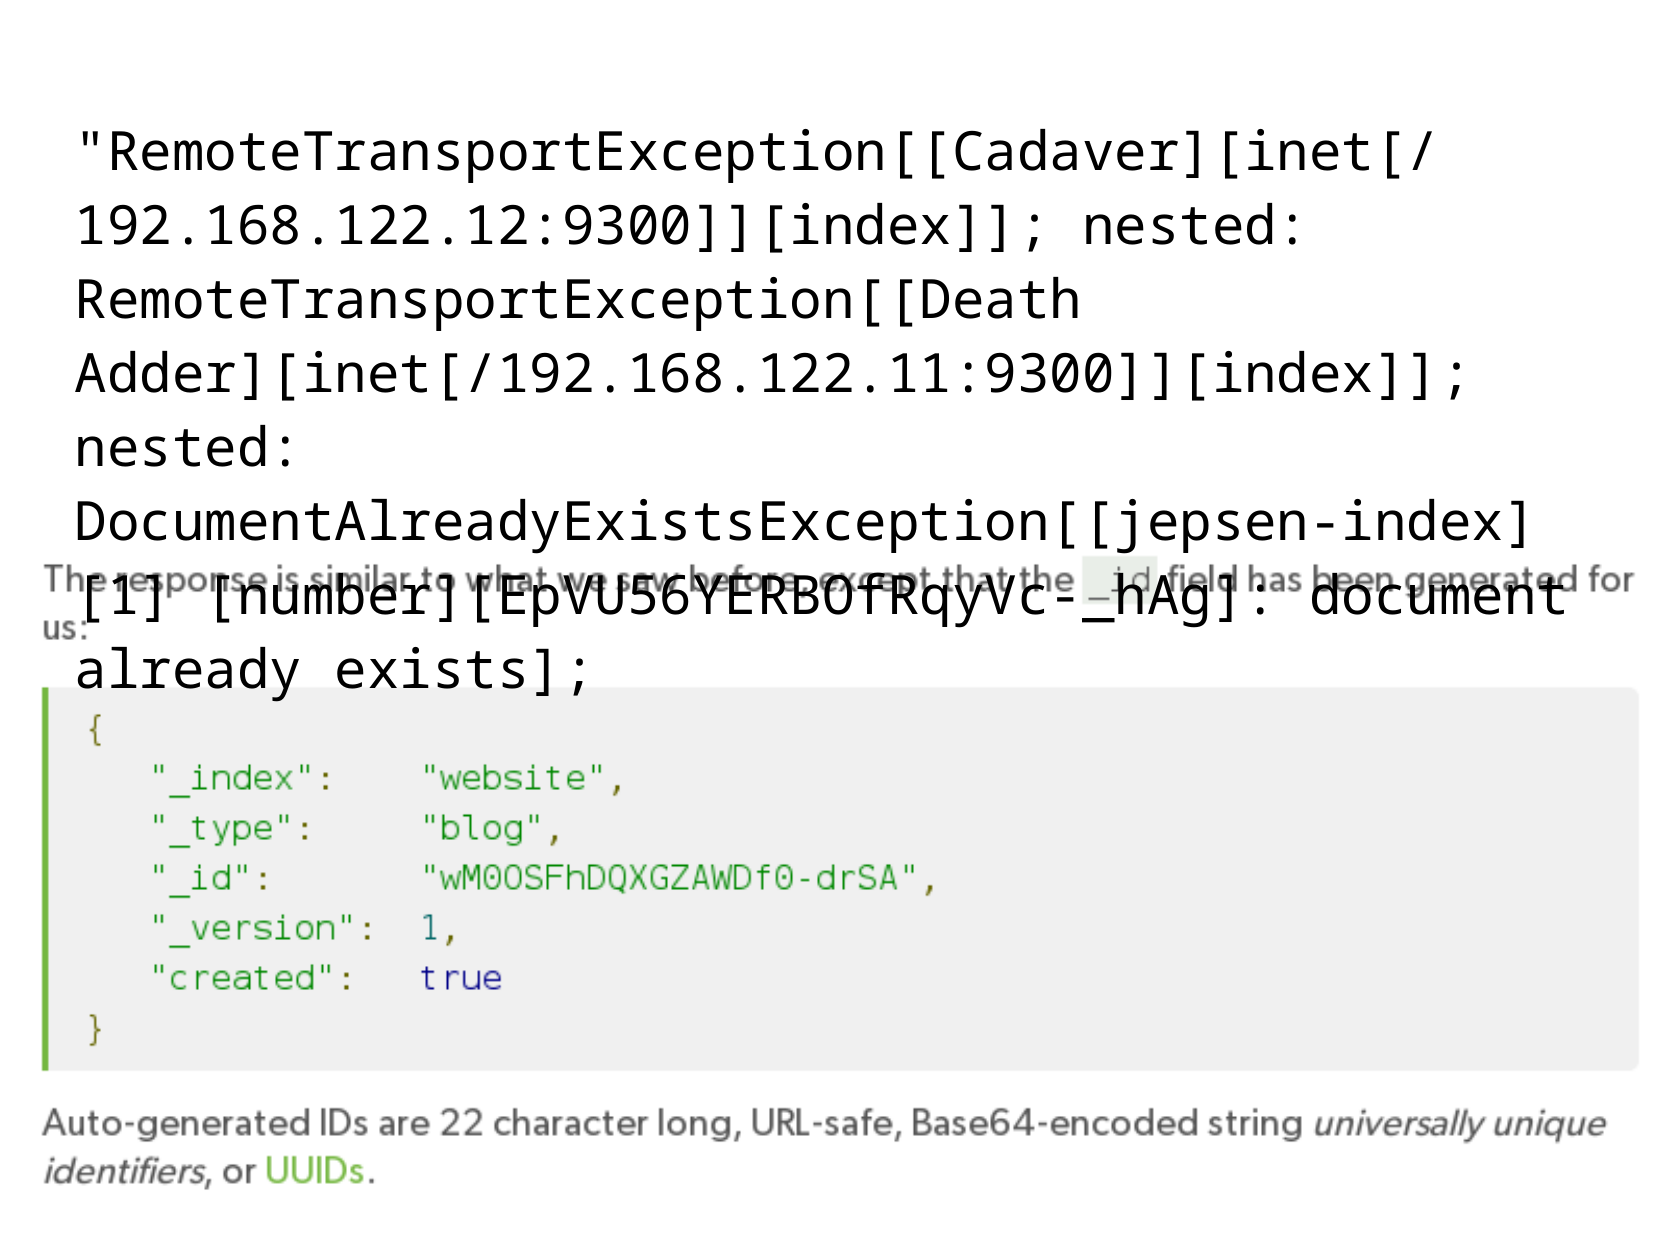

"RemoteTransportException[[Cadaver][inet[/192.168.122.12:9300]][index]]; nested: RemoteTransportException[[Death Adder][inet[/192.168.122.11:9300]][index]]; nested: DocumentAlreadyExistsException[[jepsen-index][1] [number][EpVU56YERBOfRqyVc-_hAg]: document already exists];